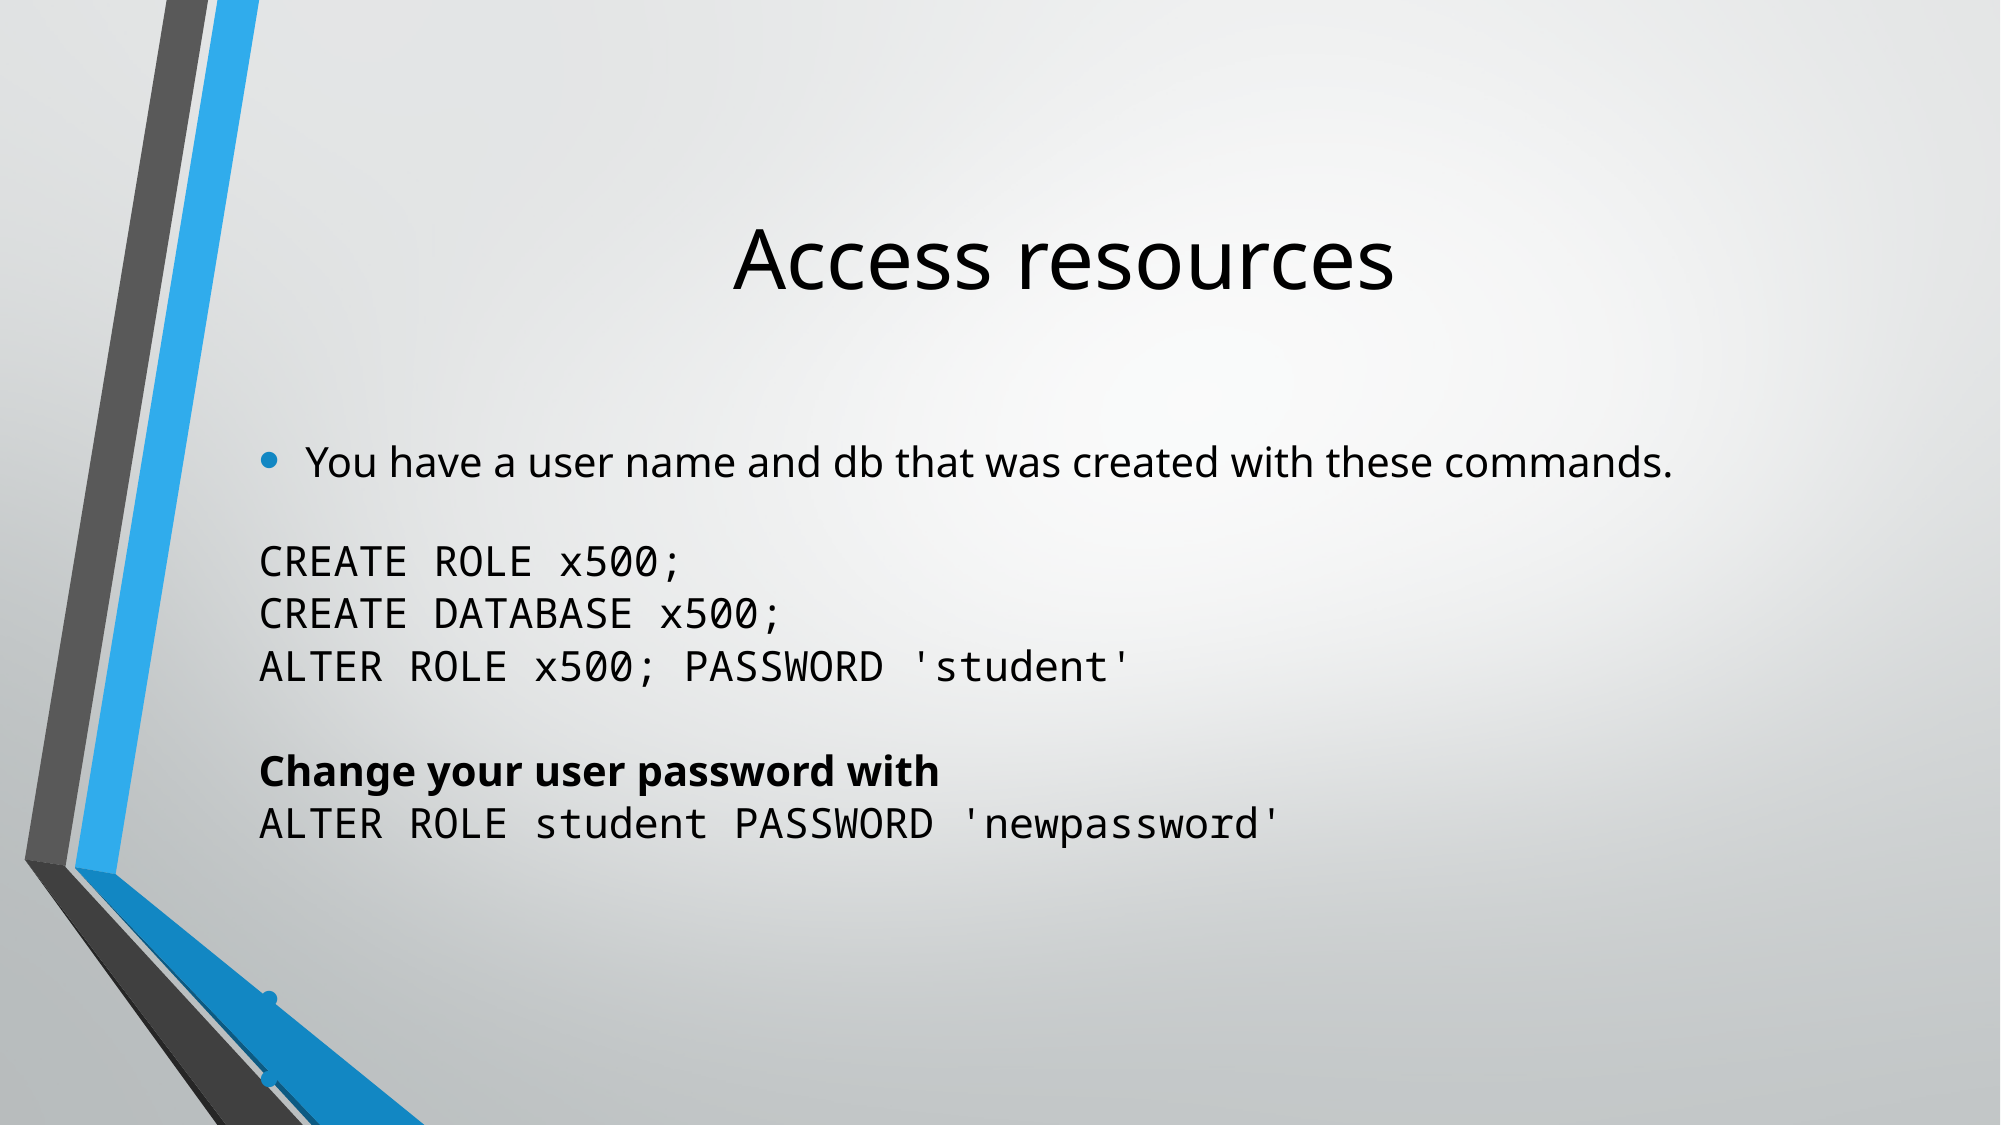

# Access resources
You have a user name and db that was created with these commands.
CREATE ROLE x500;
CREATE DATABASE x500;
ALTER ROLE x500; PASSWORD 'student'
Change your user password with
ALTER ROLE student PASSWORD 'newpassword'